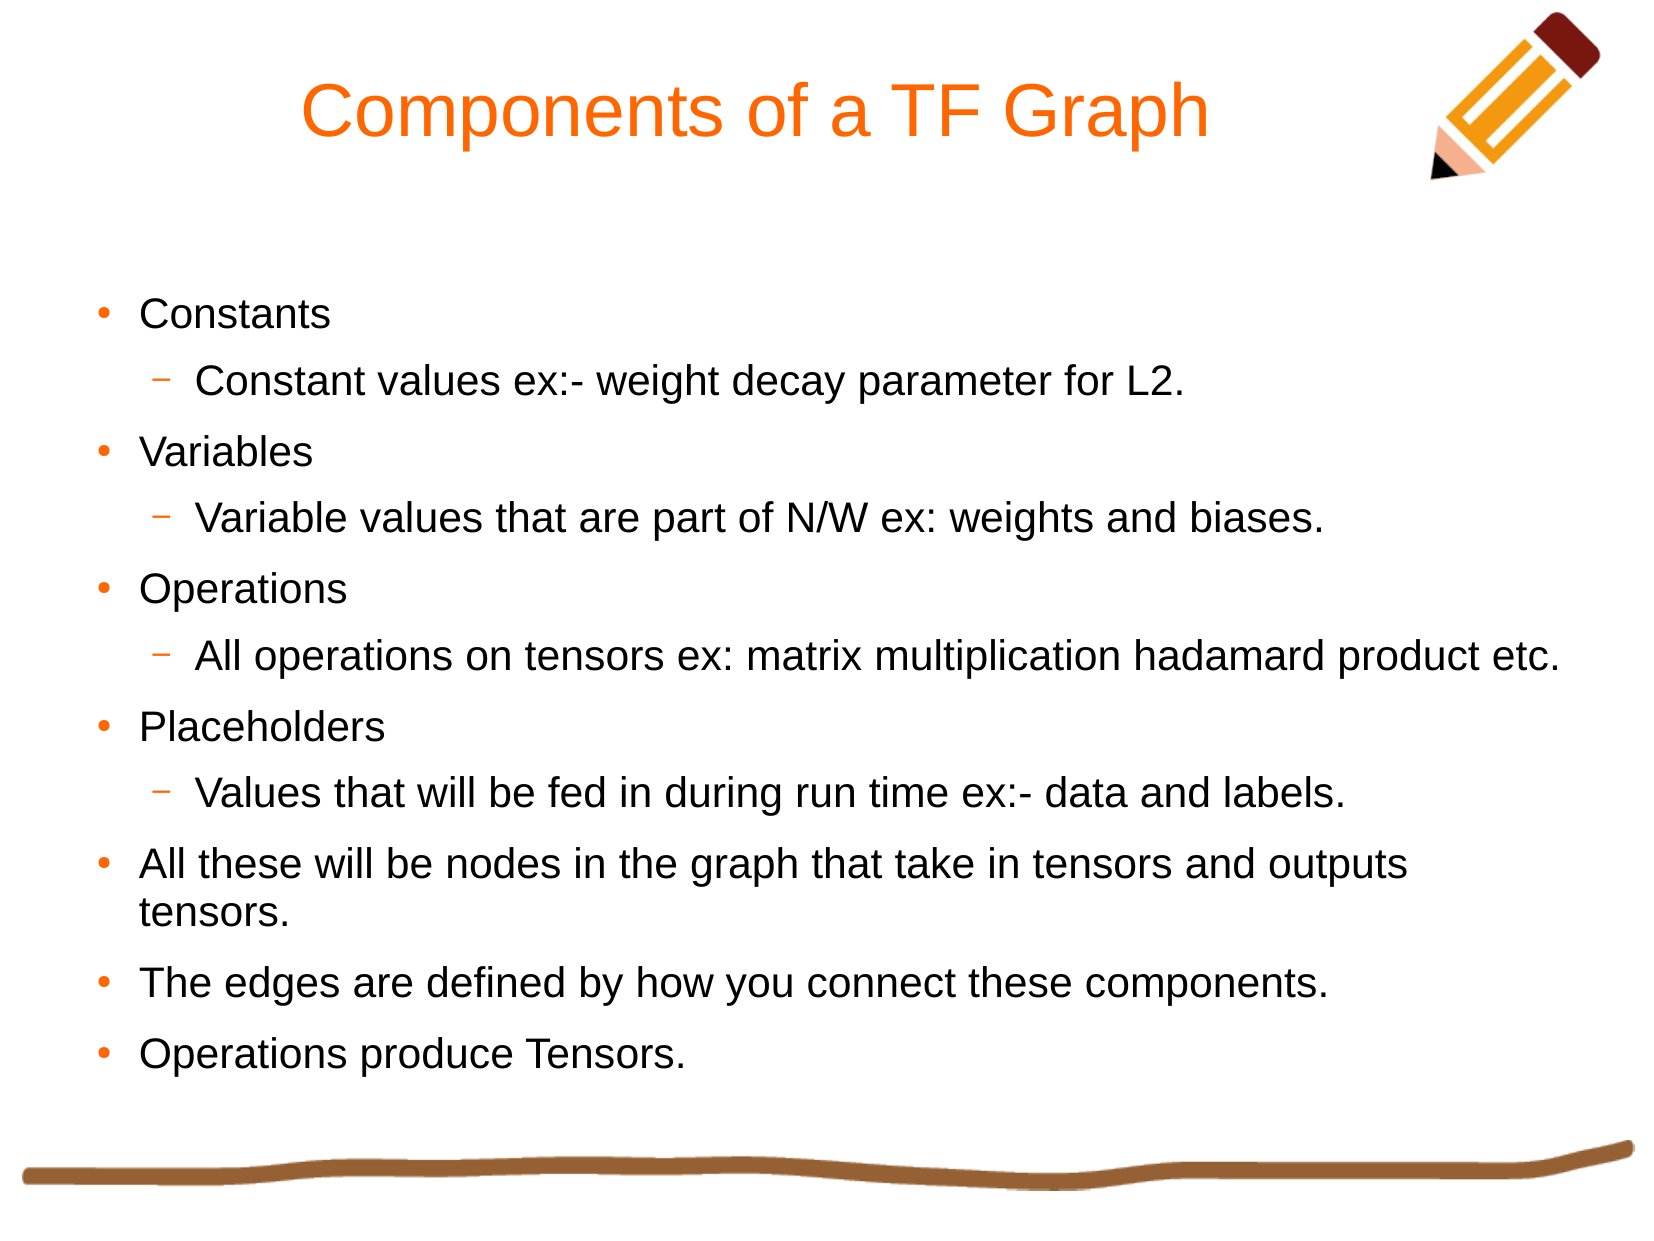

# Components of a TF Graph
Constants
Constant values ex:- weight decay parameter for L2.
Variables
Variable values that are part of N/W ex: weights and biases.
Operations
All operations on tensors ex: matrix multiplication hadamard product etc.
Placeholders
Values that will be fed in during run time ex:- data and labels.
All these will be nodes in the graph that take in tensors and outputs tensors.
The edges are defined by how you connect these components.
Operations produce Tensors.